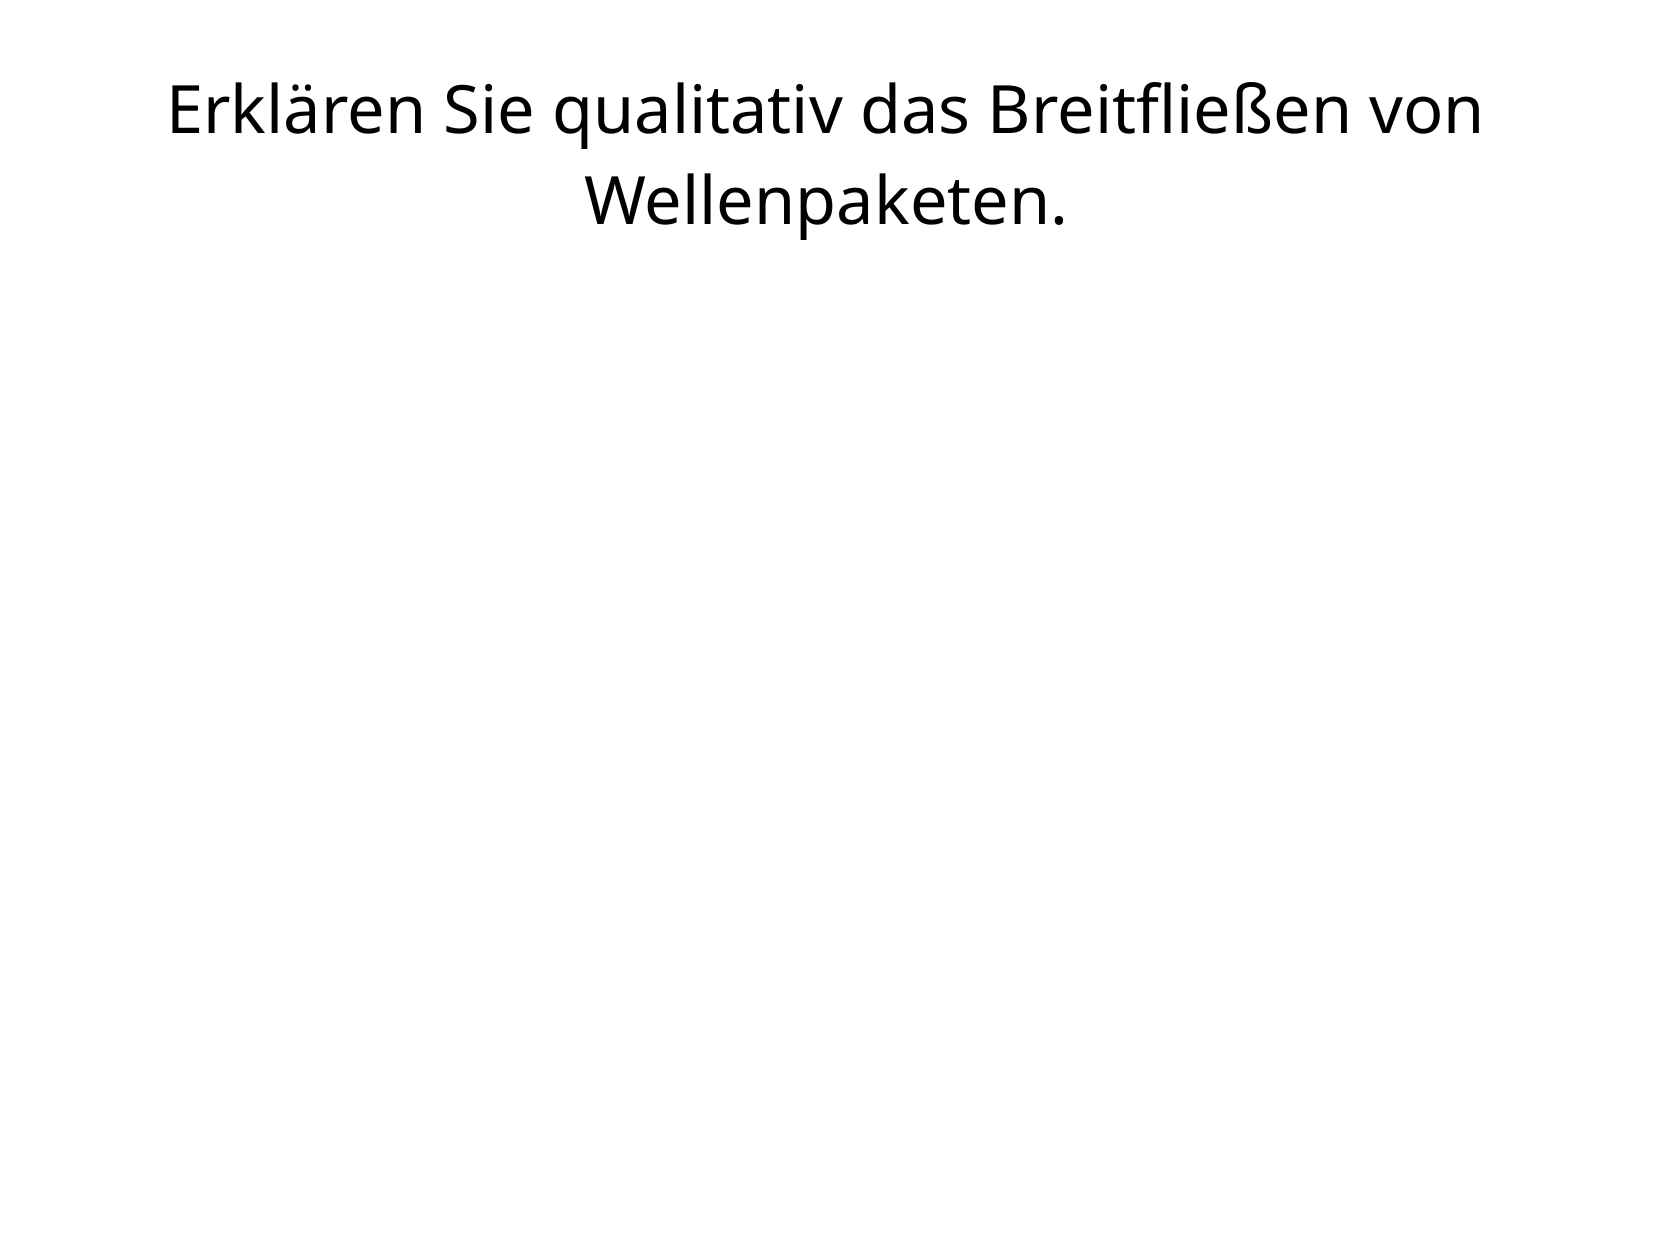

# Erklären Sie qualitativ das Breitfließen von Wellenpaketen.